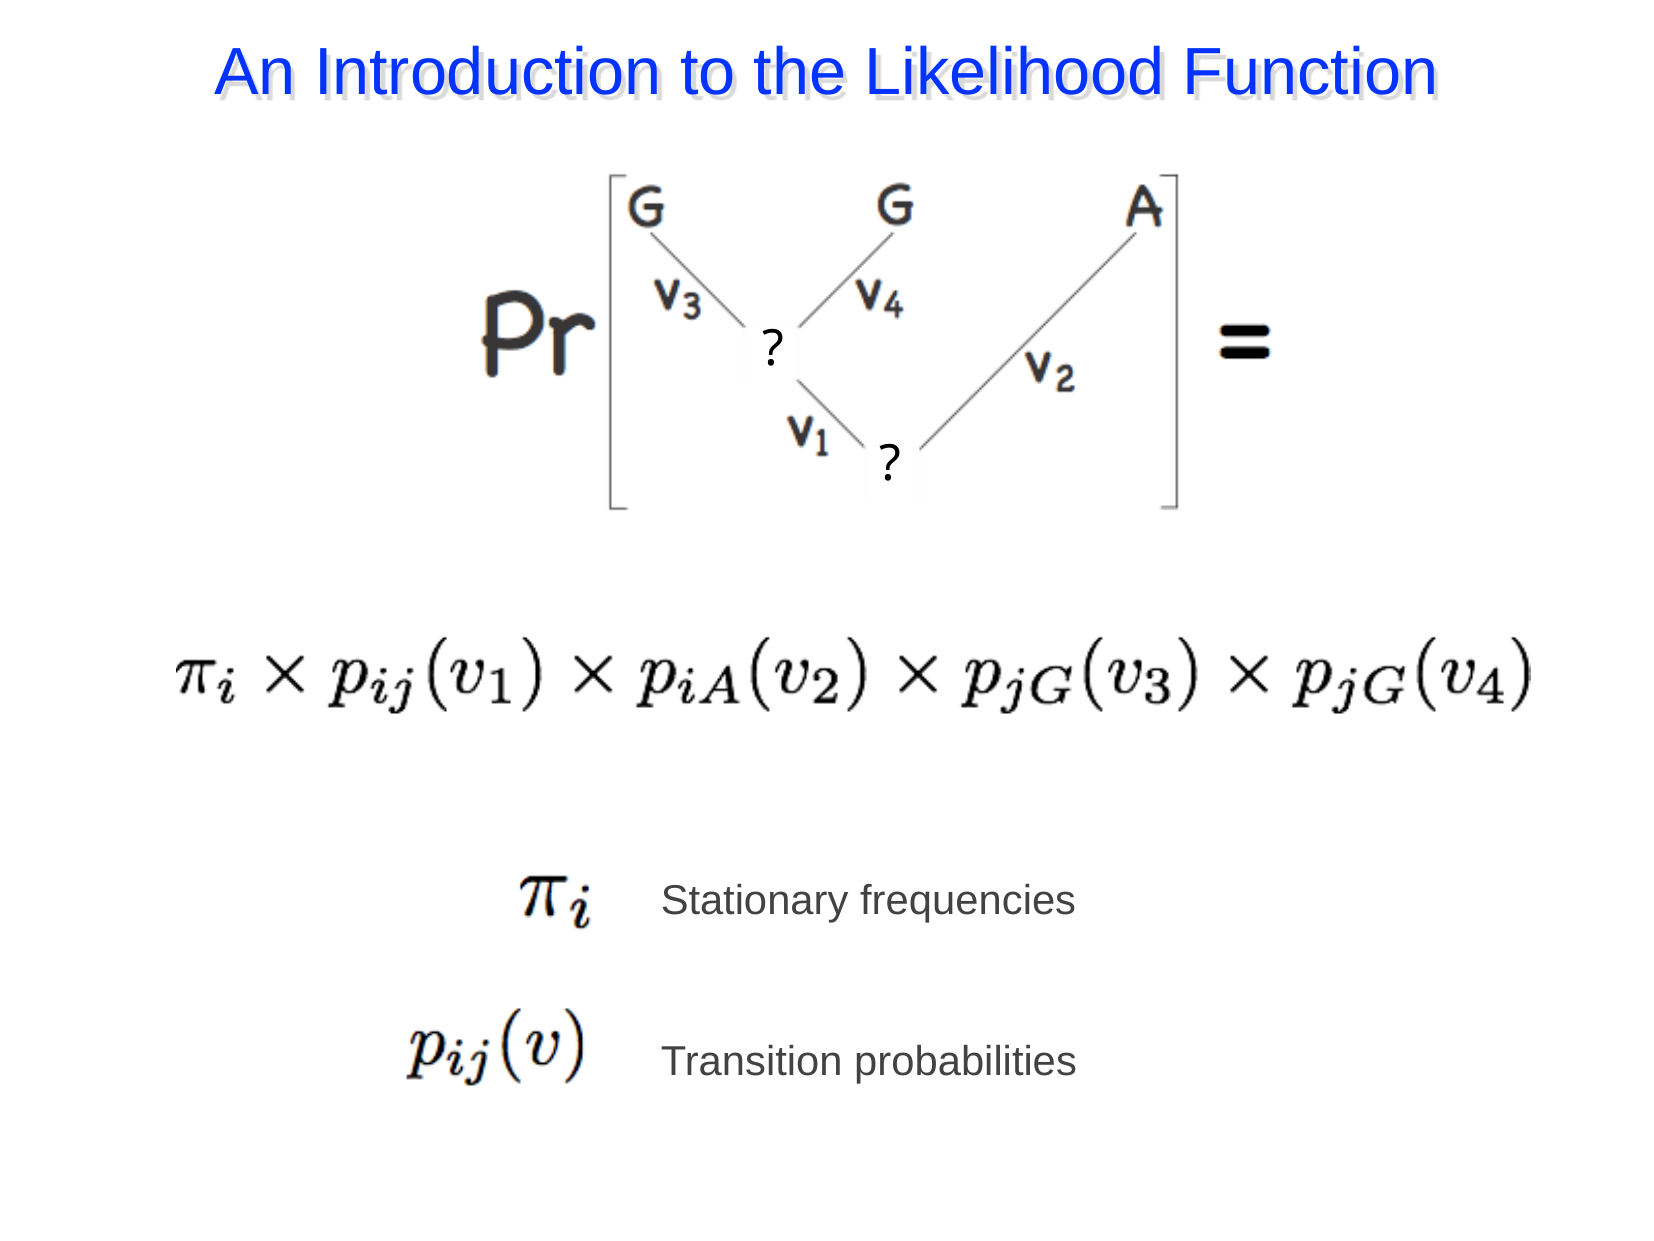

An Introduction to the Likelihood Function
?
?
Stationary frequencies
Transition probabilities